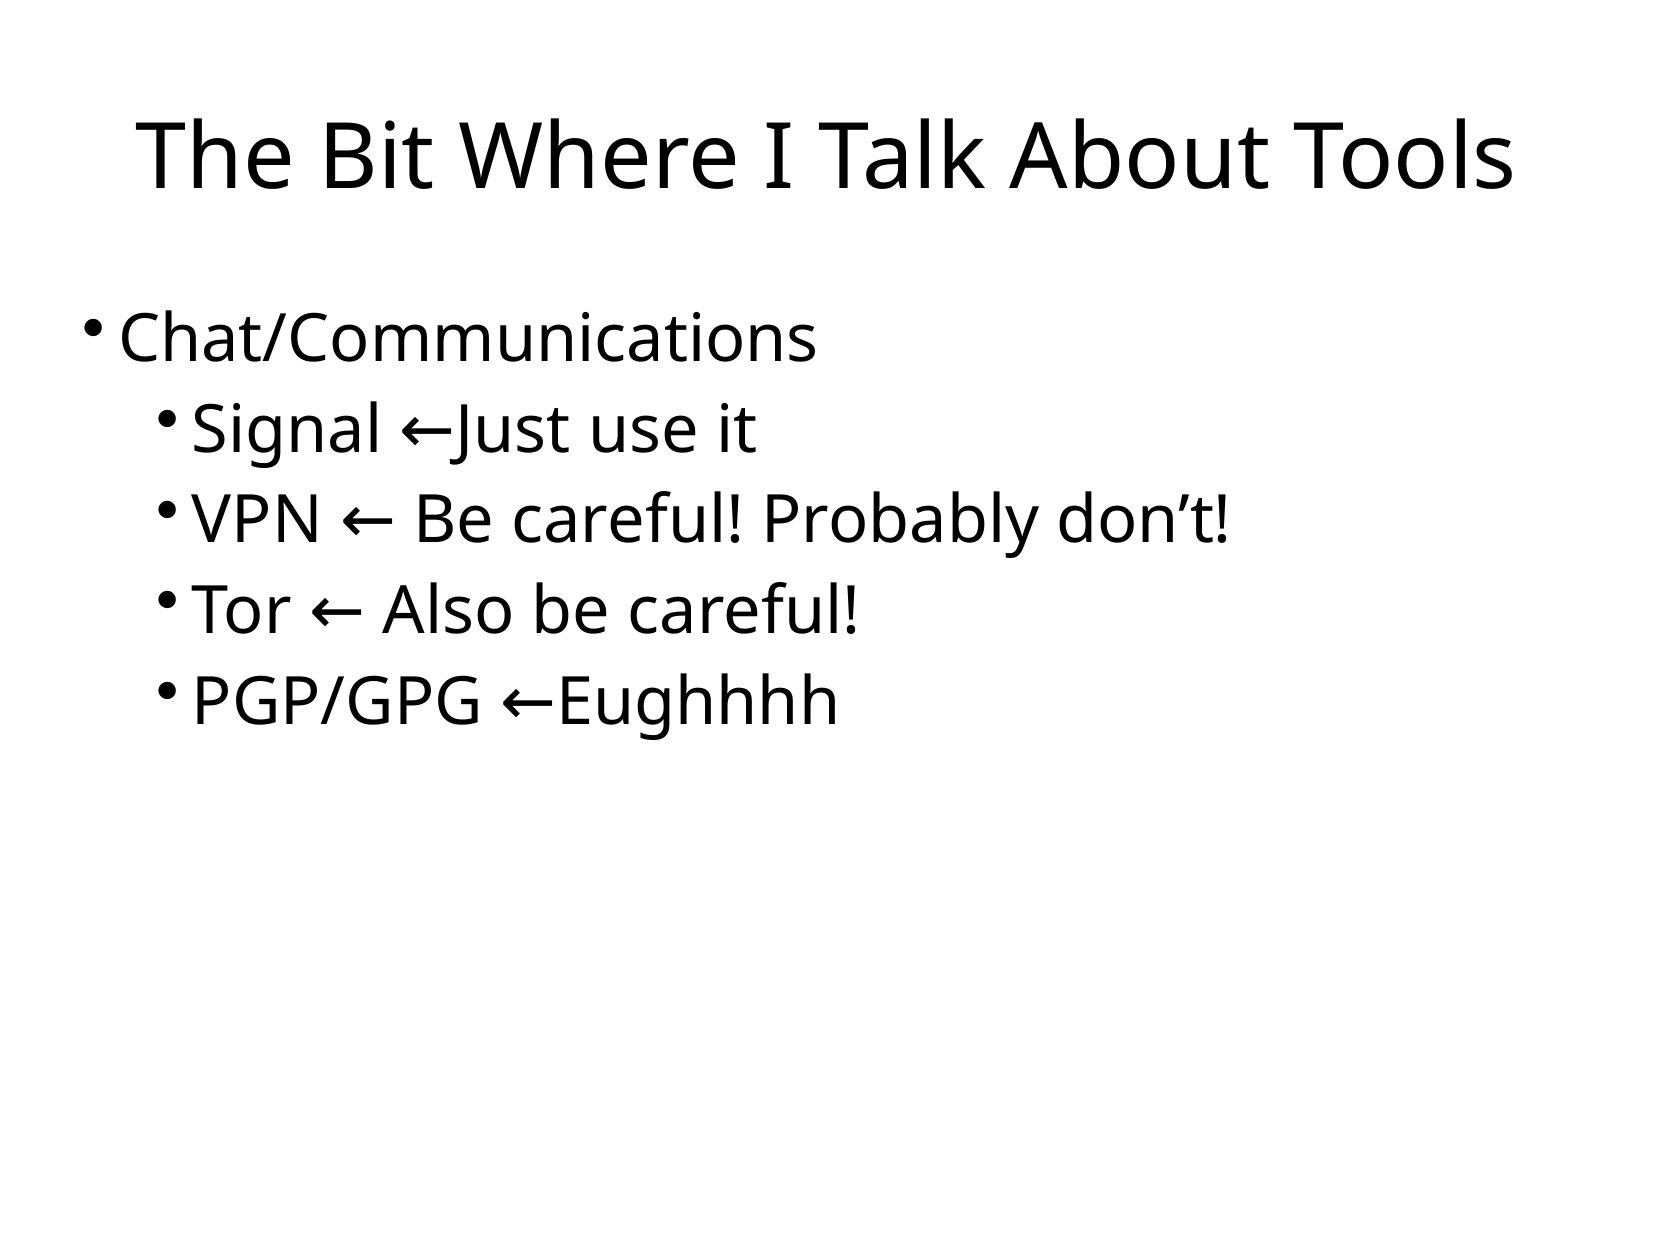

# The Bit Where I Talk About Tools
Chat/Communications
Signal ←Just use it
VPN ← Be careful! Probably don’t!
Tor ← Also be careful!
PGP/GPG ←Eughhhh